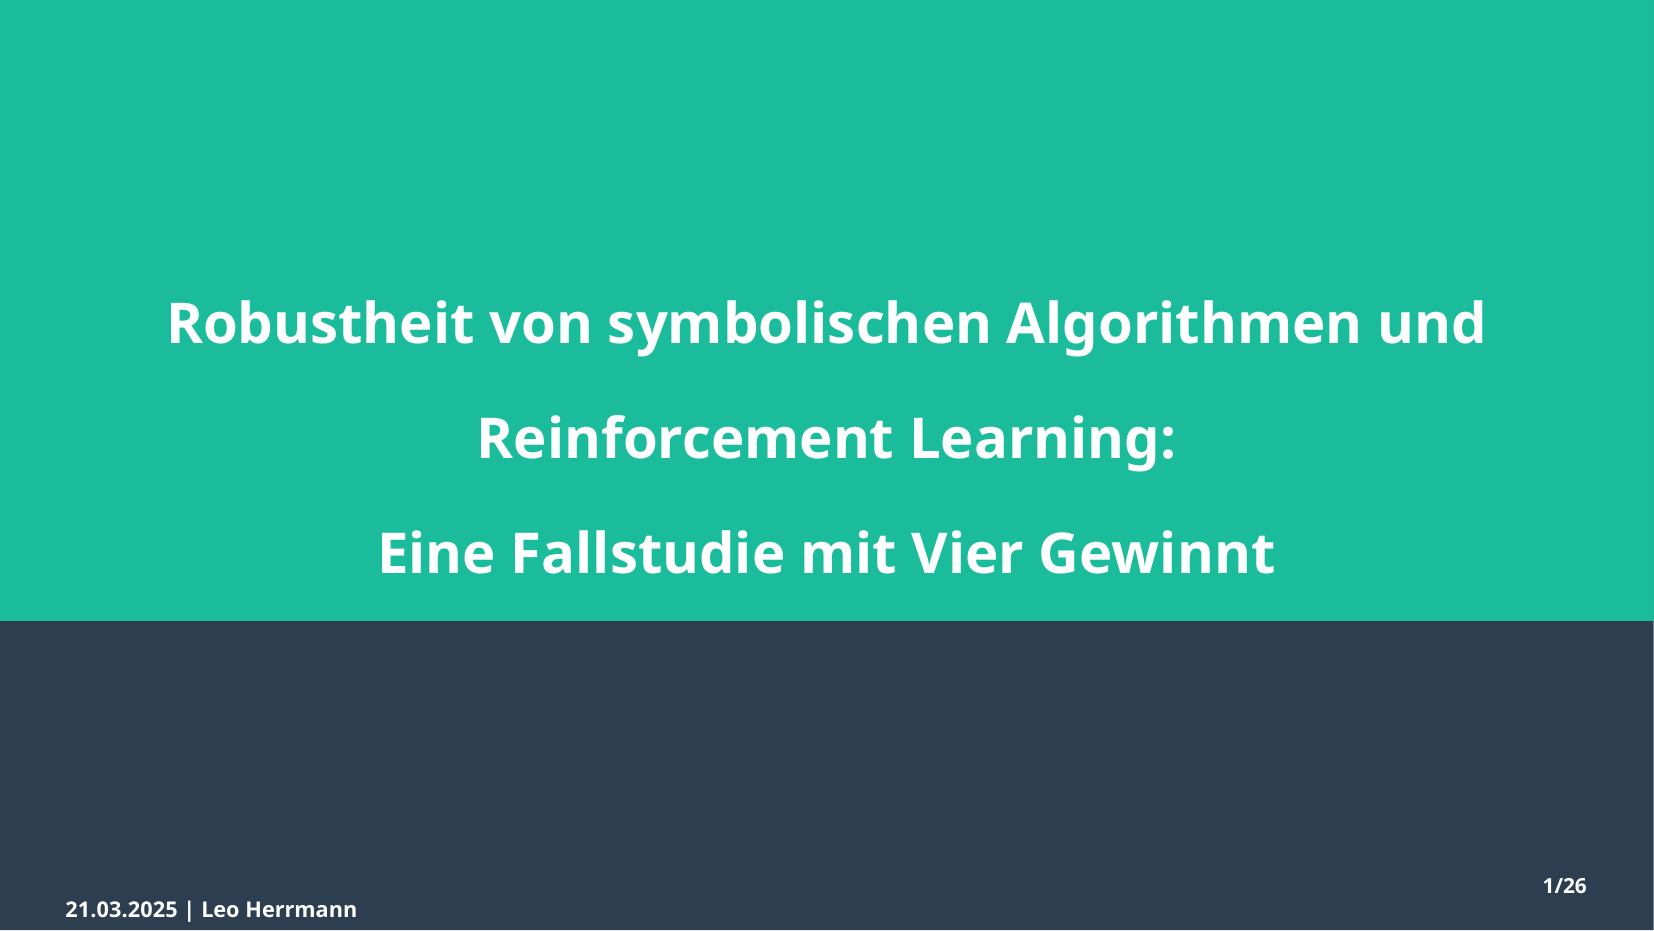

# Robustheit von symbolischen Algorithmen und Reinforcement Learning: Eine Fallstudie mit Vier Gewinnt